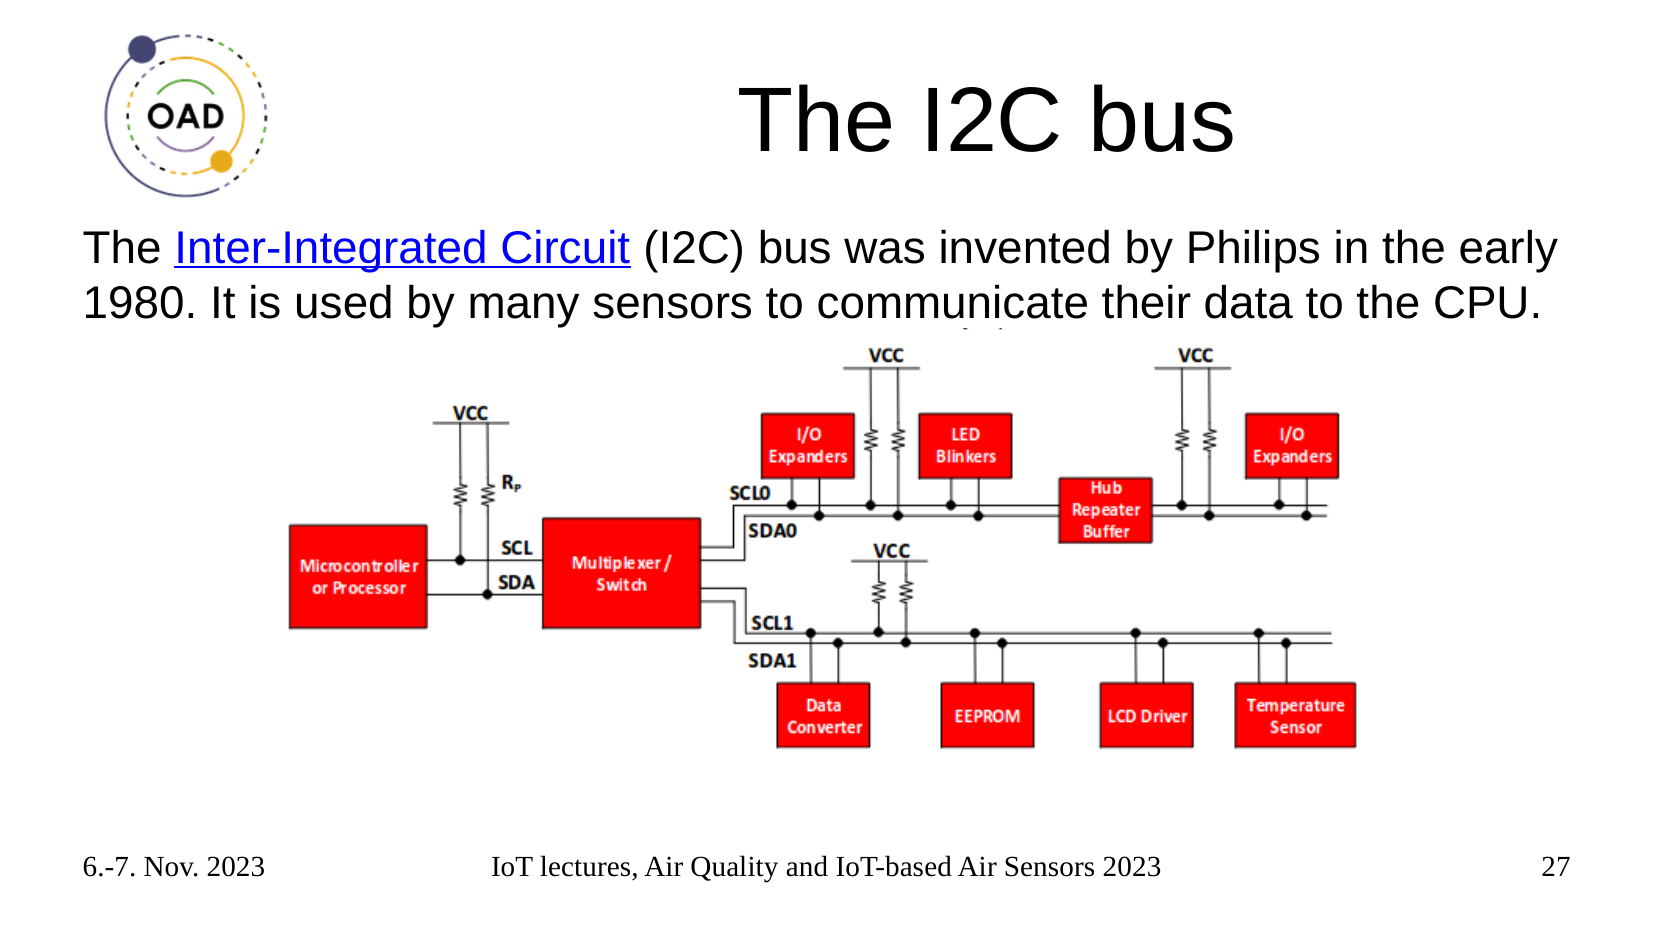

# The I2C bus
The Inter-Integrated Circuit (I2C) bus was invented by Philips in the early 1980. It is used by many sensors to communicate their data to the CPU.
6.-7. Nov. 2023
IoT lectures, Air Quality and IoT-based Air Sensors 2023
27